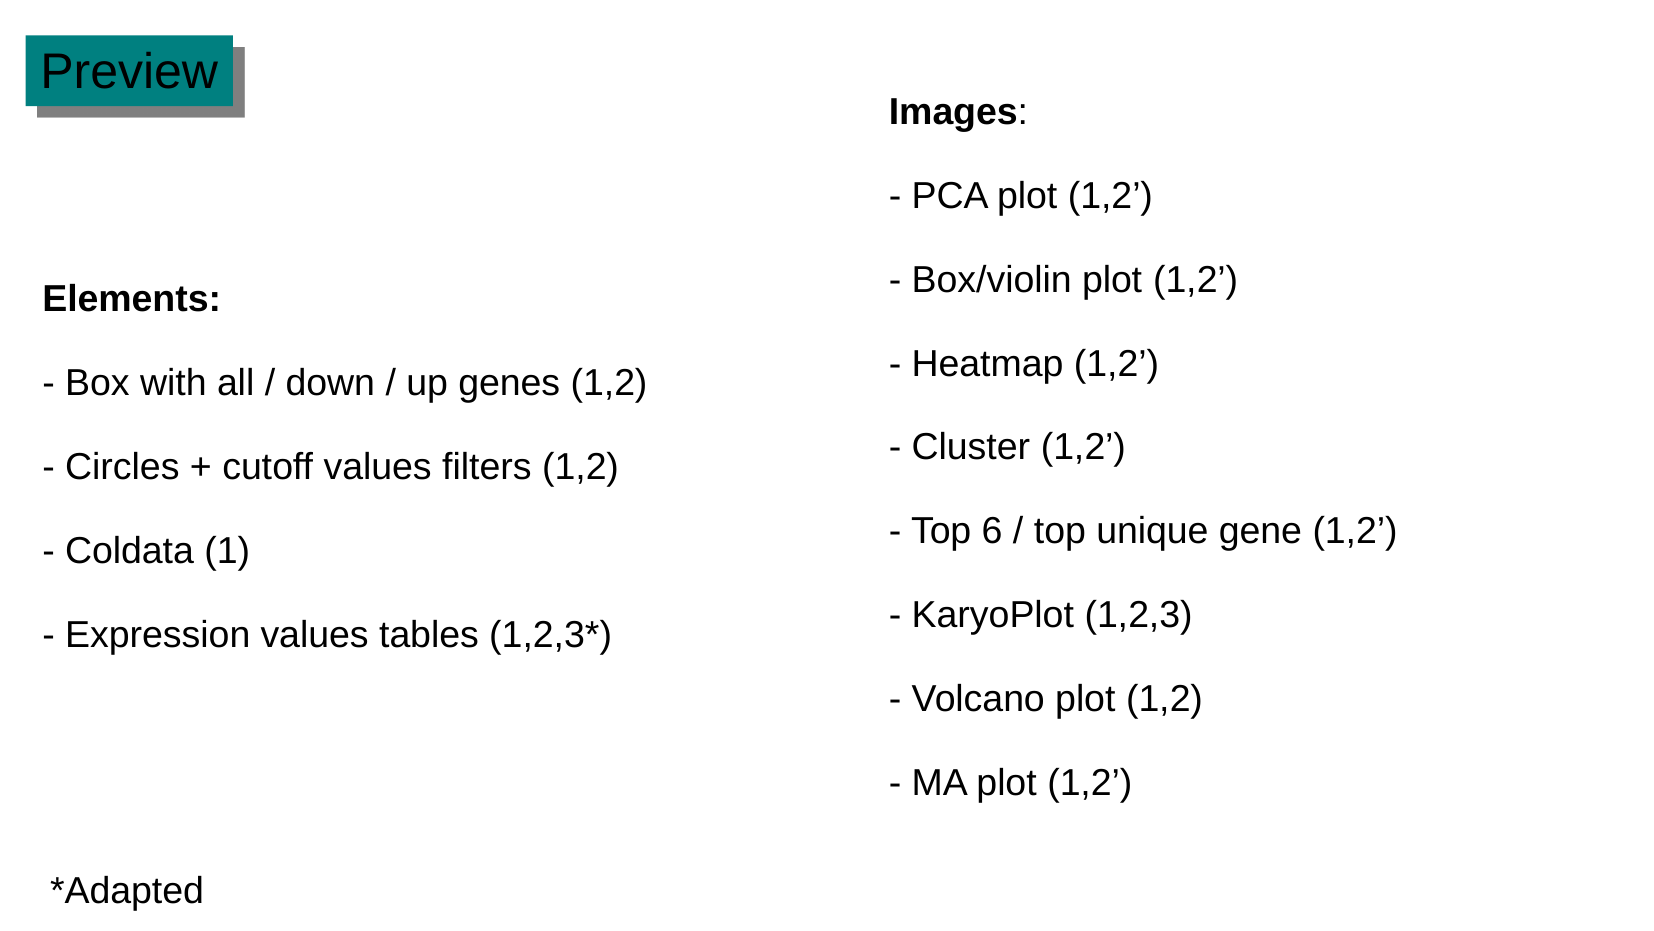

Preview
Images:
- PCA plot (1,2’)
- Box/violin plot (1,2’)
- Heatmap (1,2’)
- Cluster (1,2’)
- Top 6 / top unique gene (1,2’)
- KaryoPlot (1,2,3)
- Volcano plot (1,2)
- MA plot (1,2’)
Elements:
- Box with all / down / up genes (1,2)
- Circles + cutoff values filters (1,2)
- Coldata (1)
- Expression values tables (1,2,3*)
*Adapted